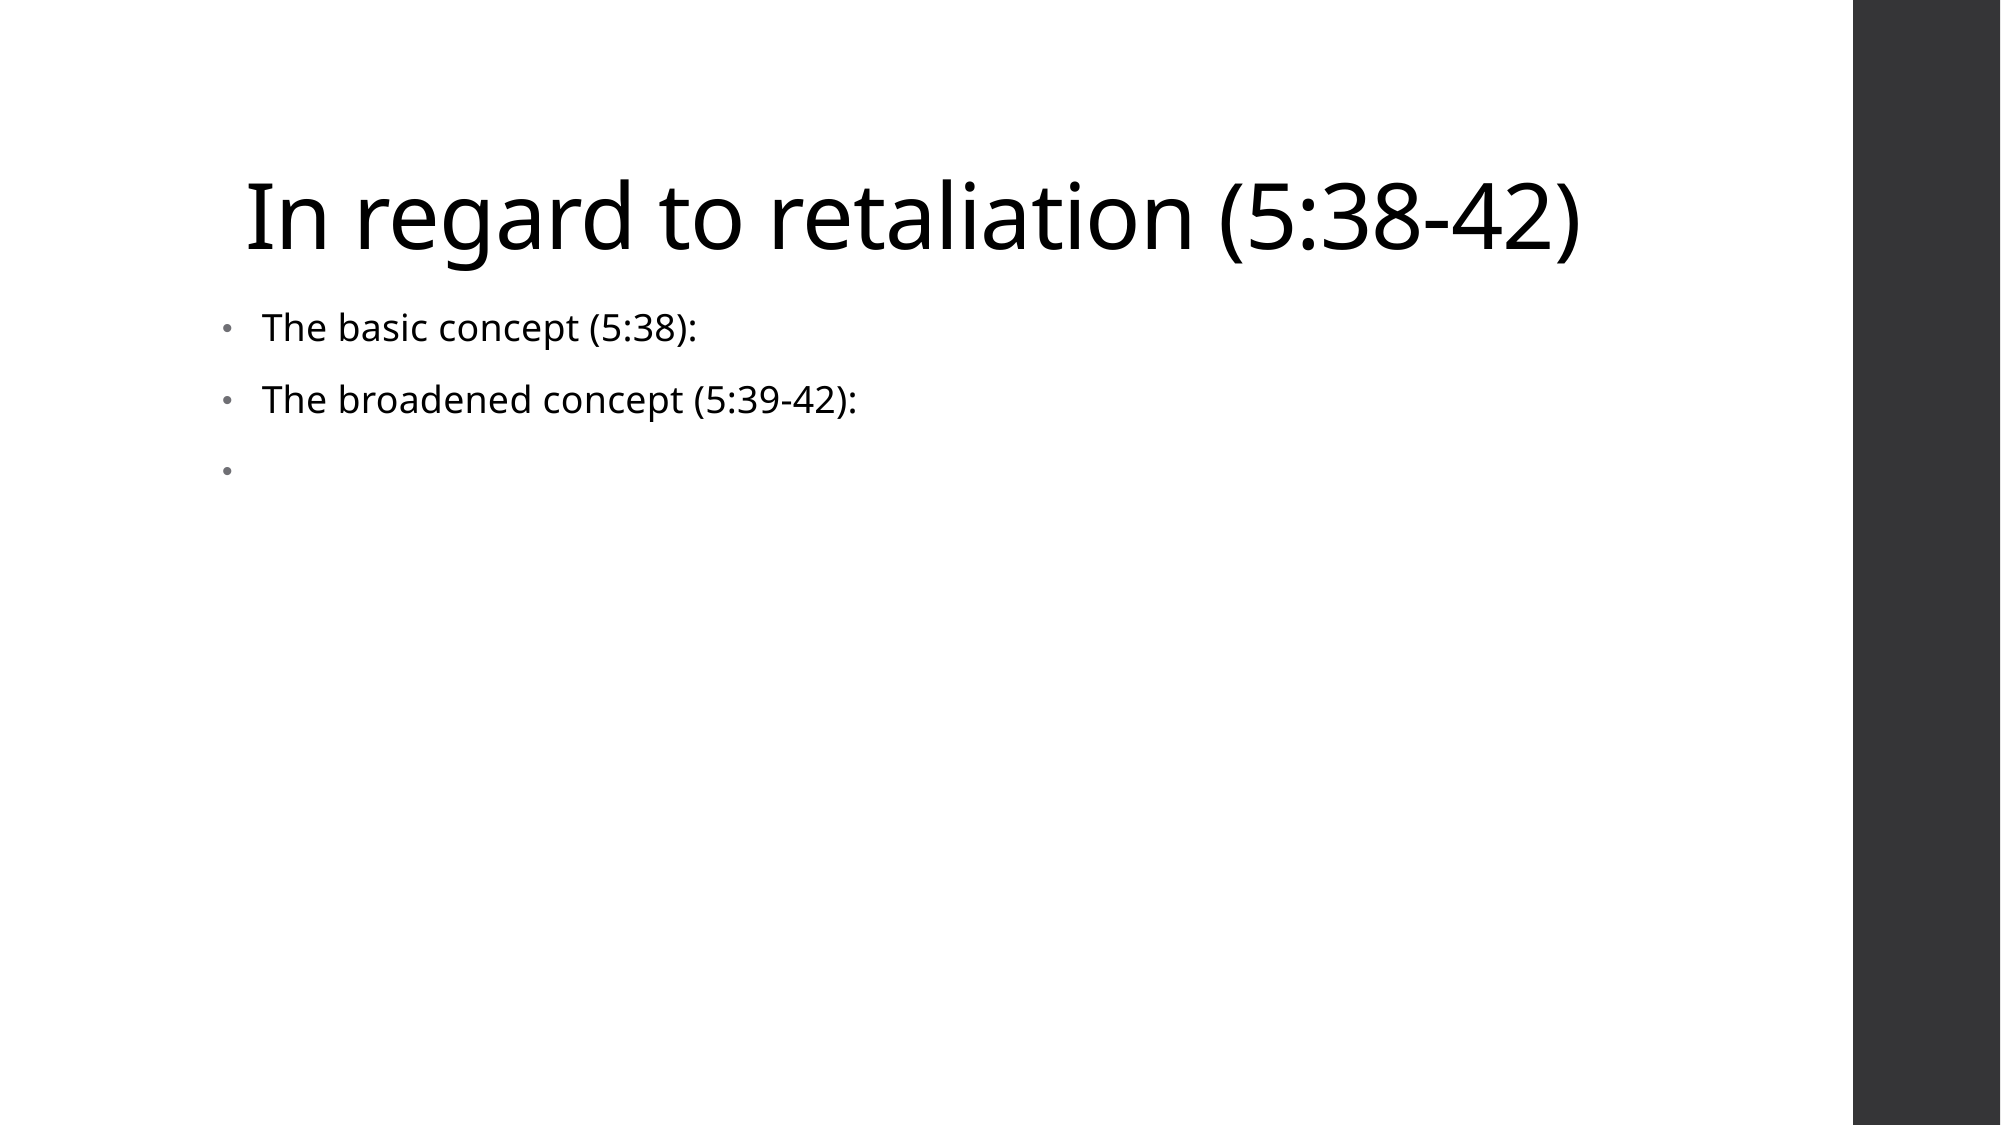

# In regard to retaliation (5:38-42)
 The basic concept (5:38):
 The broadened concept (5:39-42):